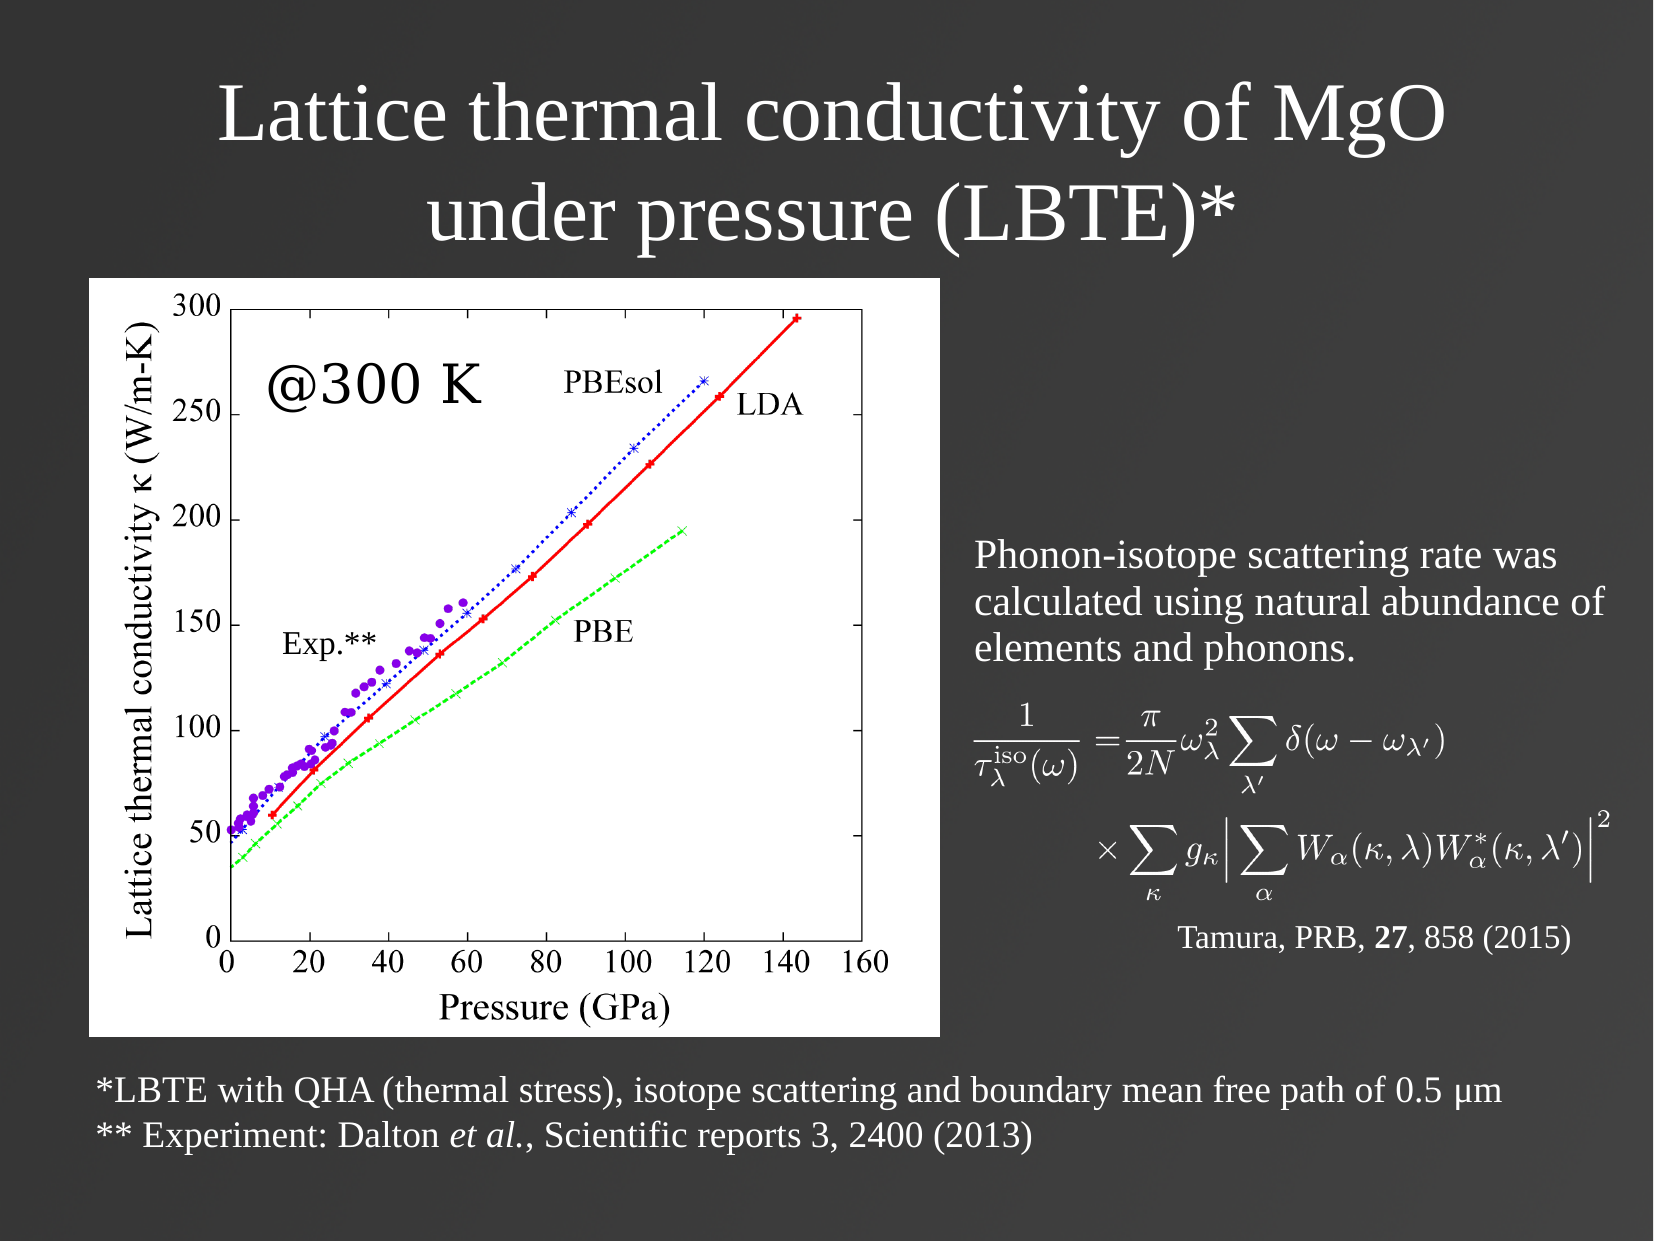

# Lattice thermal conductivity of MgO under pressure (LBTE)*
Dalton et at., Scientific reports, 3, 2013
@300 K
Phonon-isotope scattering rate was
calculated using natural abundance of
elements and phonons.
Exp.**
Tamura, PRB, 27, 858 (2015)
*LBTE with QHA (thermal stress), isotope scattering and boundary mean free path of 0.5 μm
** Experiment: Dalton et al., Scientific reports 3, 2400 (2013)